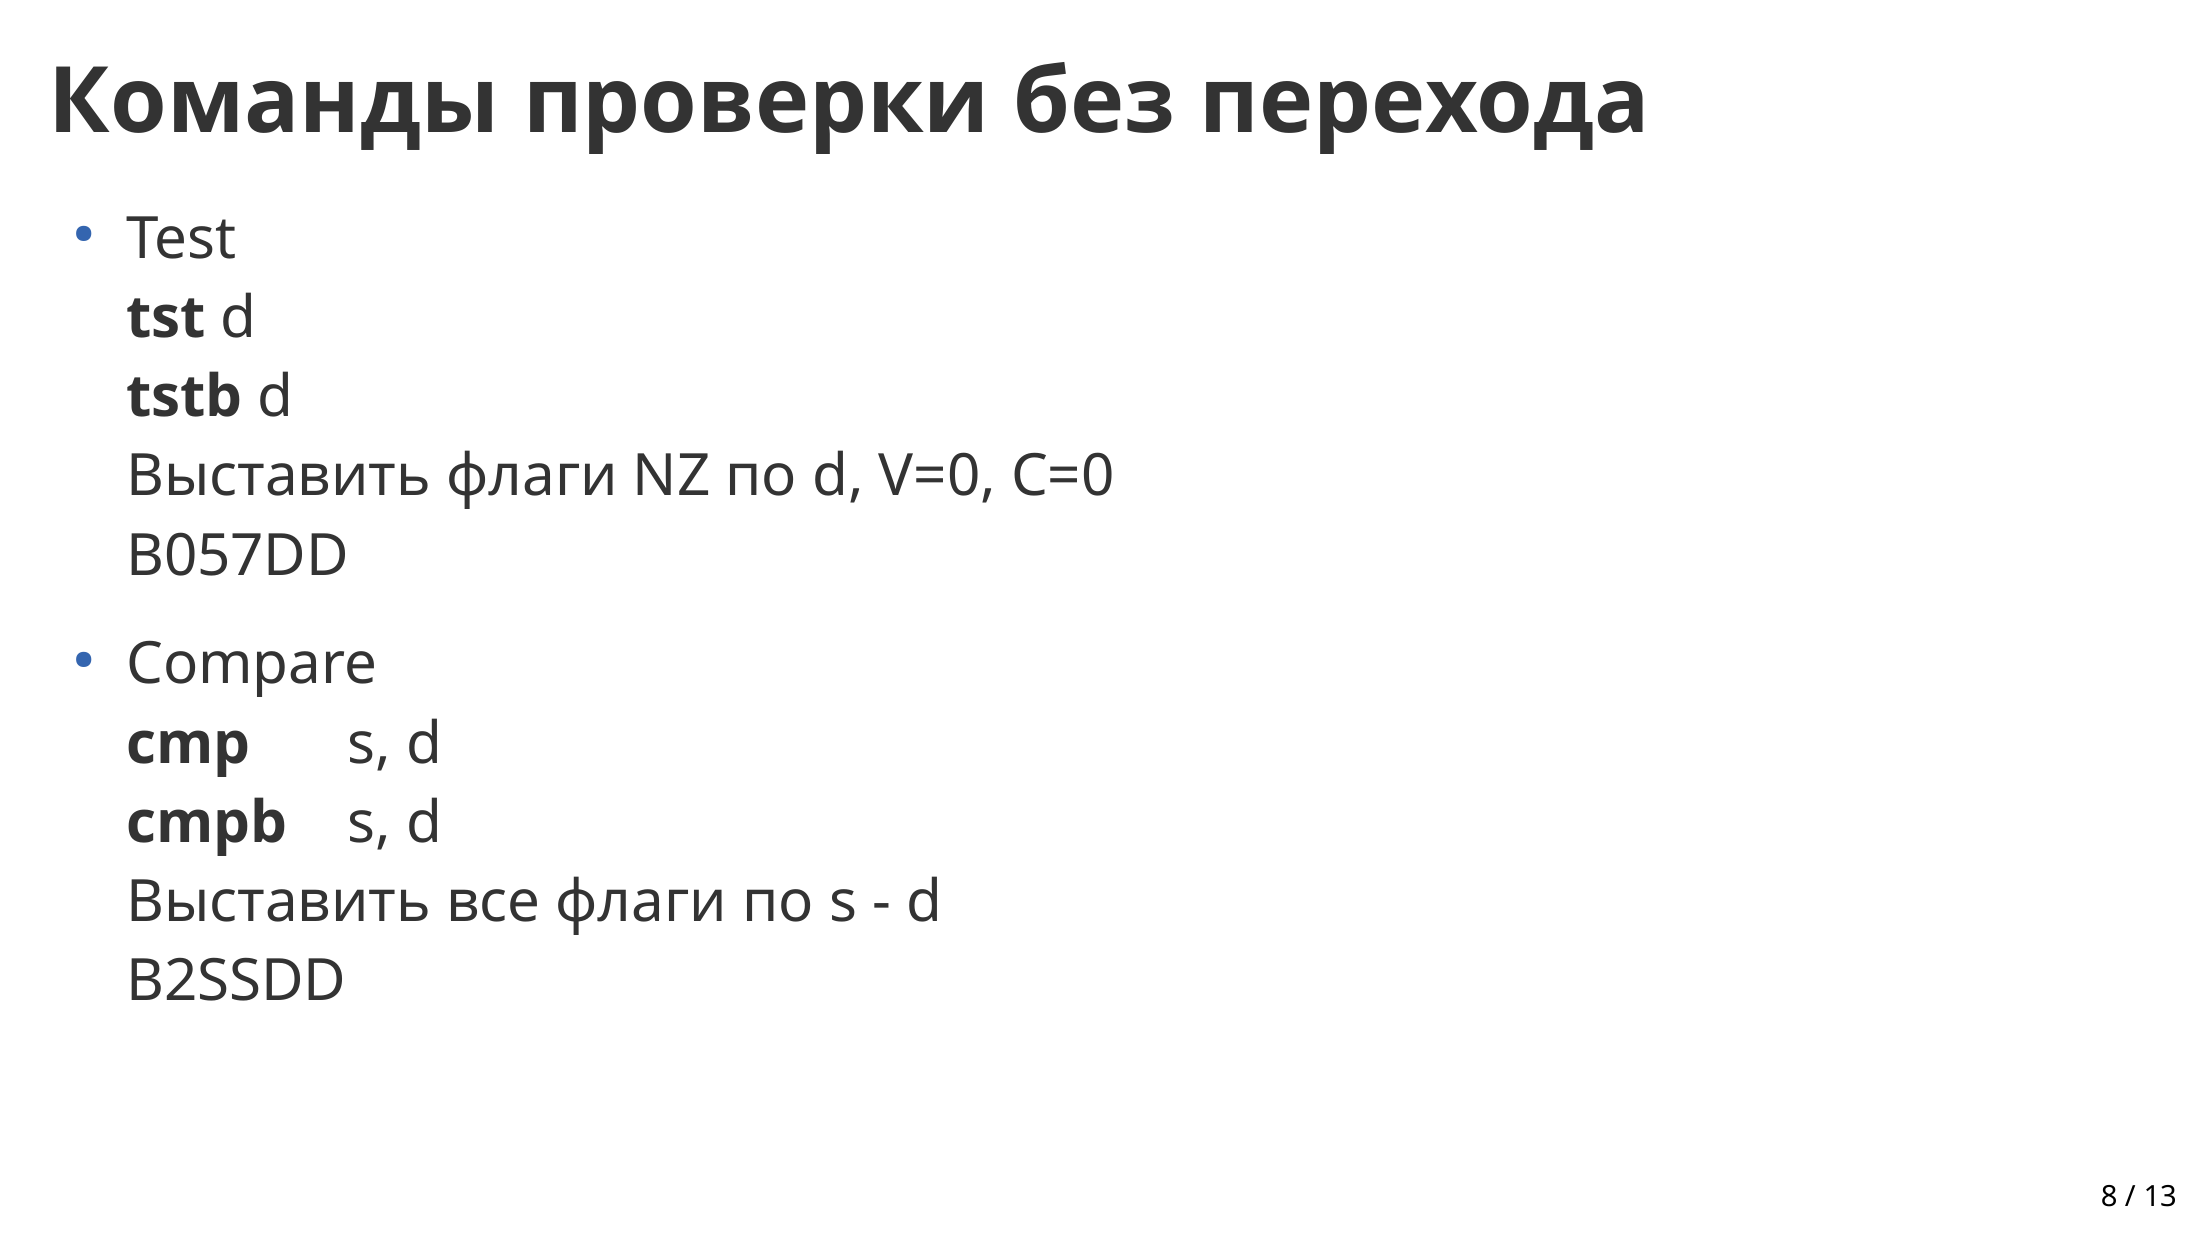

# Команды проверки без перехода
Test
tst d
tstb d
Выставить флаги NZ по d, V=0, С=0
B057DD
Compare
cmp 		s, d
cmpb	s, d
Выставить все флаги по s - d
B2SSDD
8